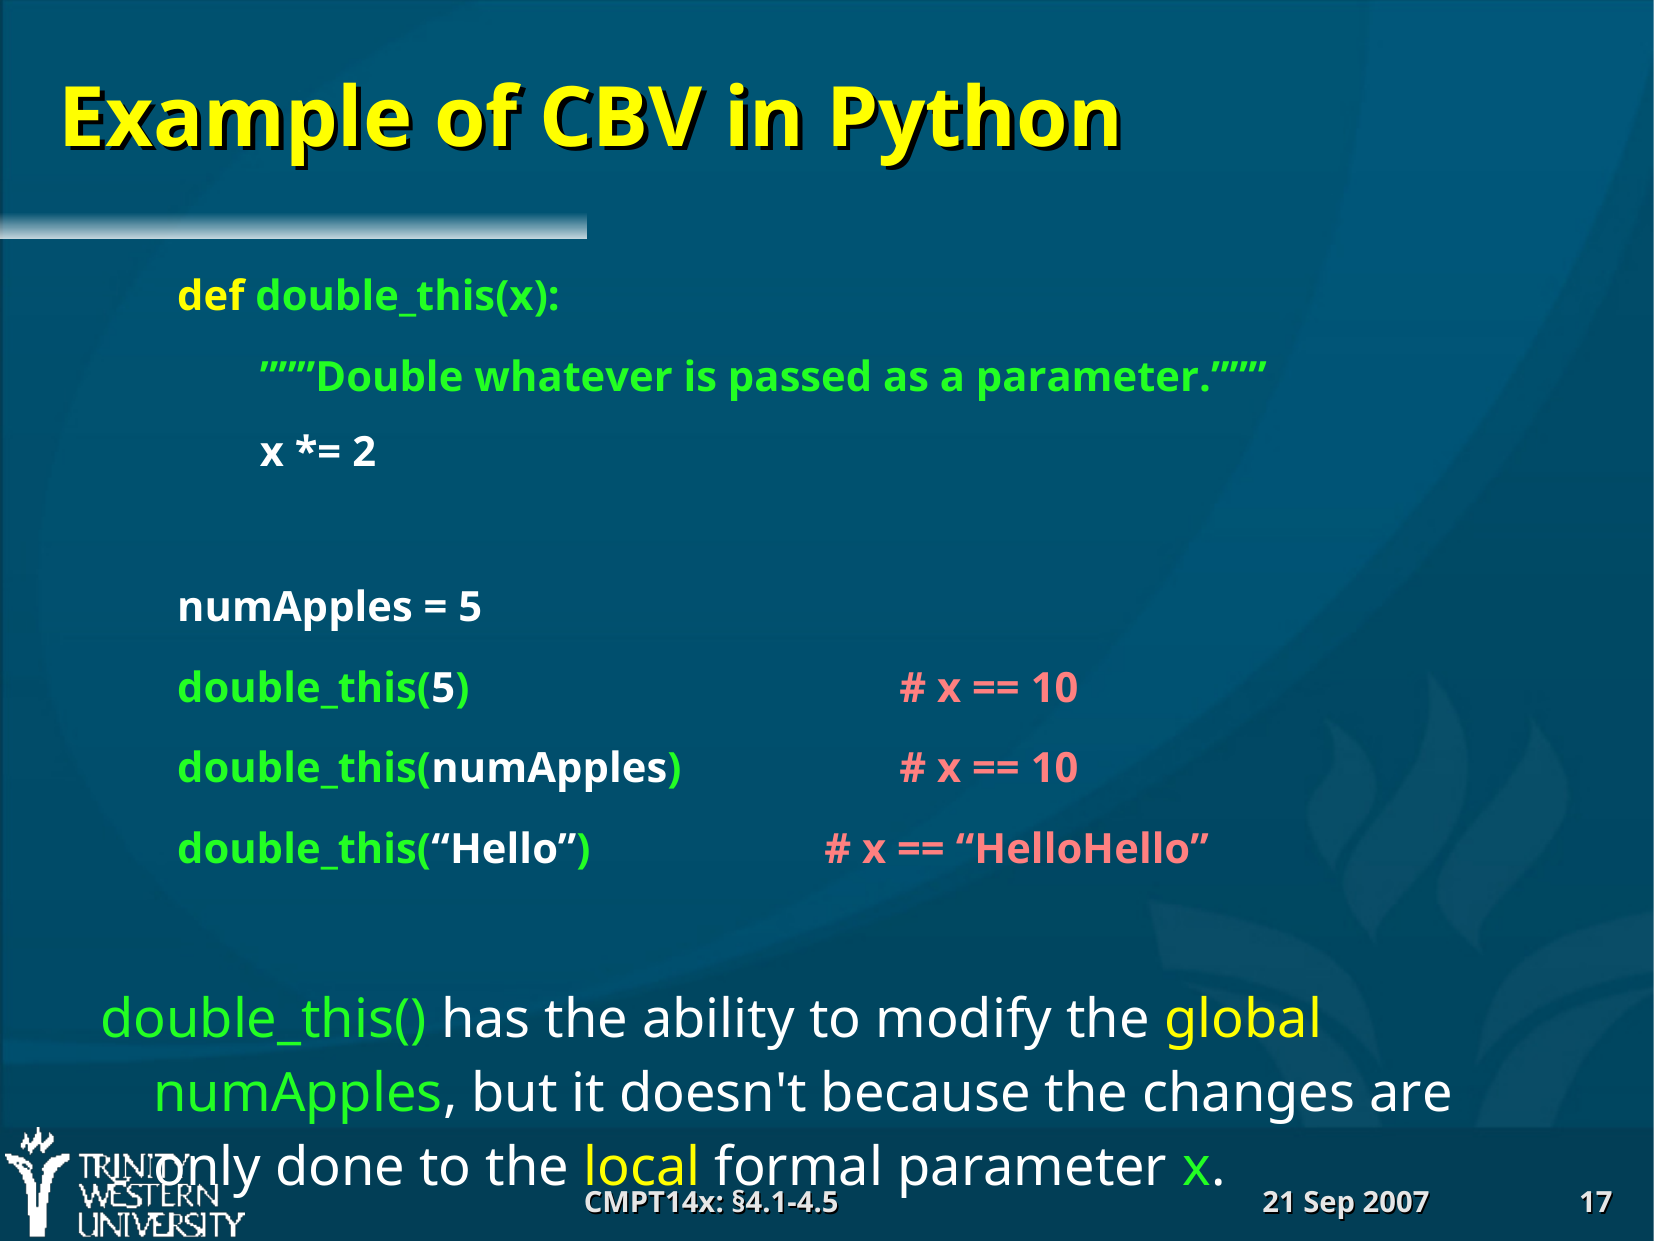

# Example of CBV in Python
def double_this(x):
”””Double whatever is passed as a parameter.”””
x *= 2
numApples = 5
double_this(5)						# x == 10
double_this(numApples)			# x == 10
double_this(“Hello”)				# x == “HelloHello”
double_this() has the ability to modify the global numApples, but it doesn't because the changes are only done to the local formal parameter x.
CMPT14x: §4.1-4.5
21 Sep 2007
17